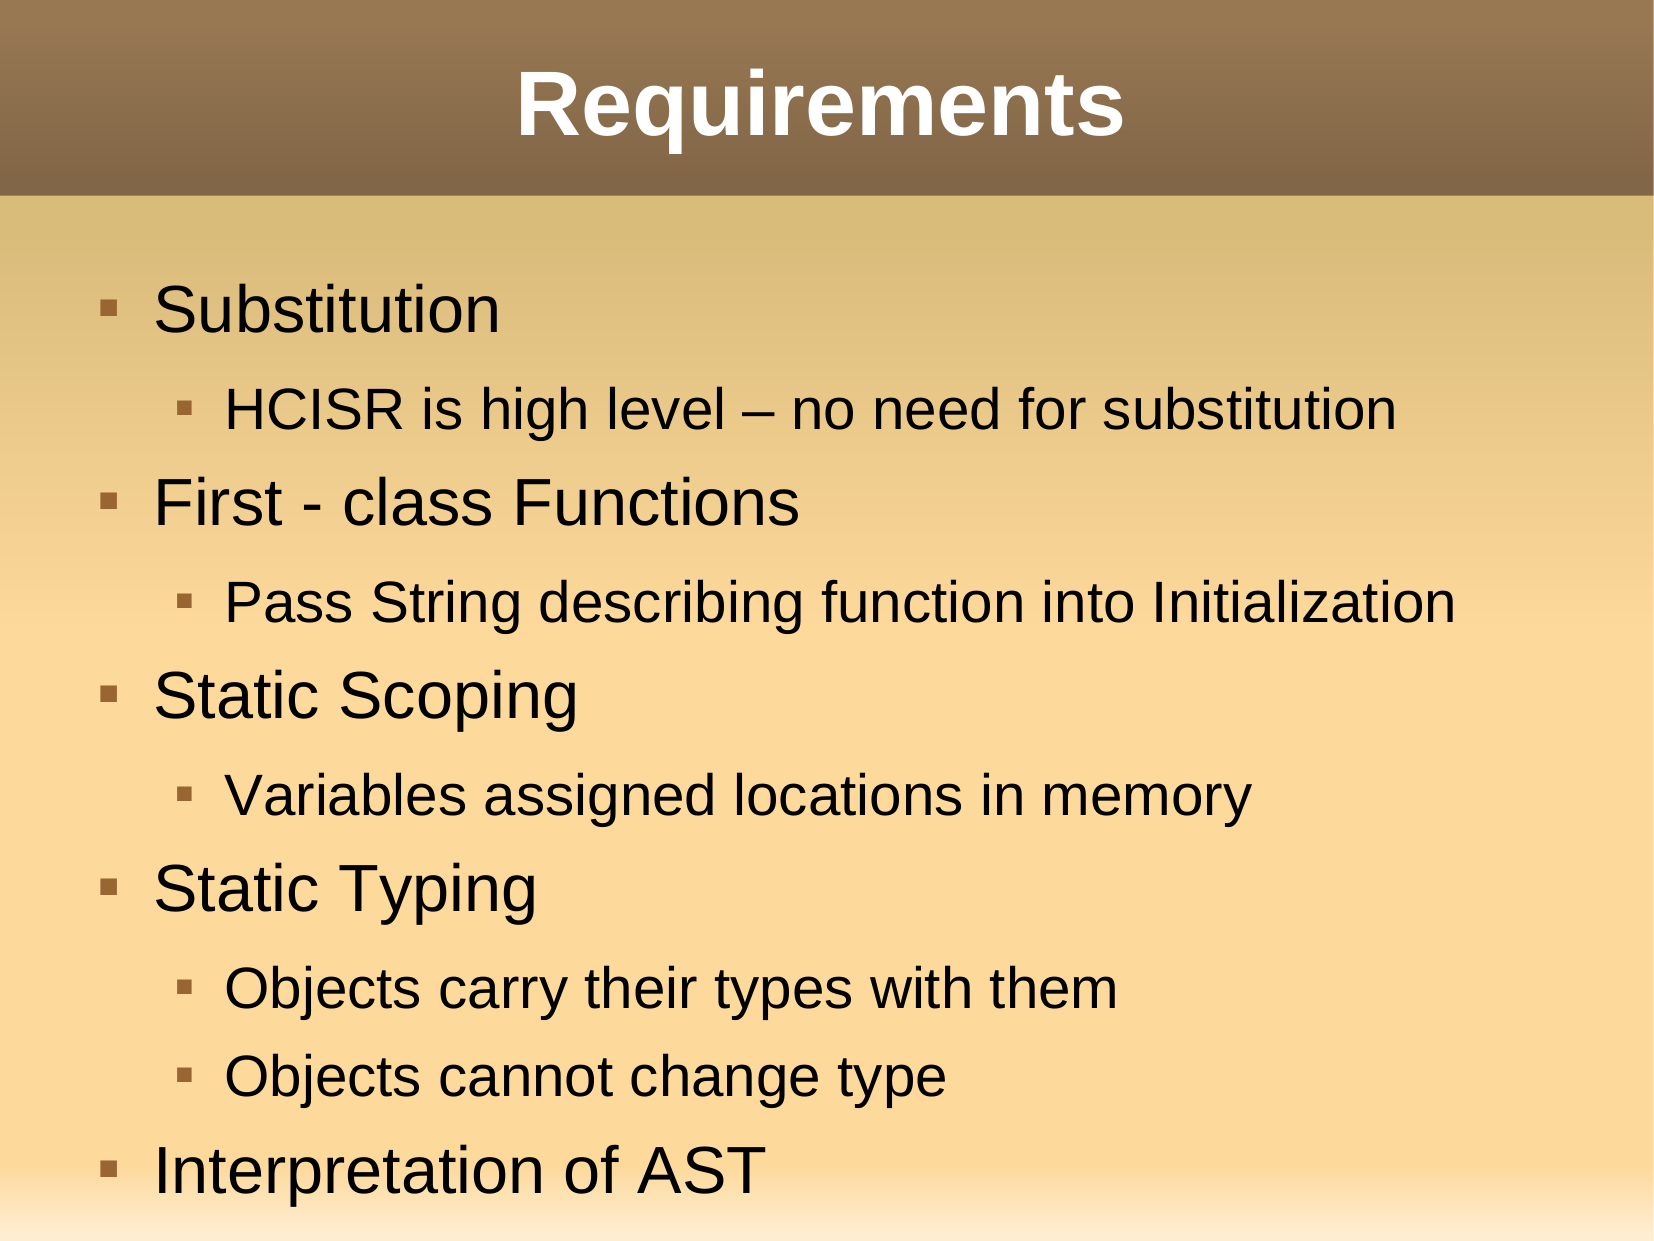

# Requirements
Substitution
HCISR is high level – no need for substitution
First - class Functions
Pass String describing function into Initialization
Static Scoping
Variables assigned locations in memory
Static Typing
Objects carry their types with them
Objects cannot change type
Interpretation of AST